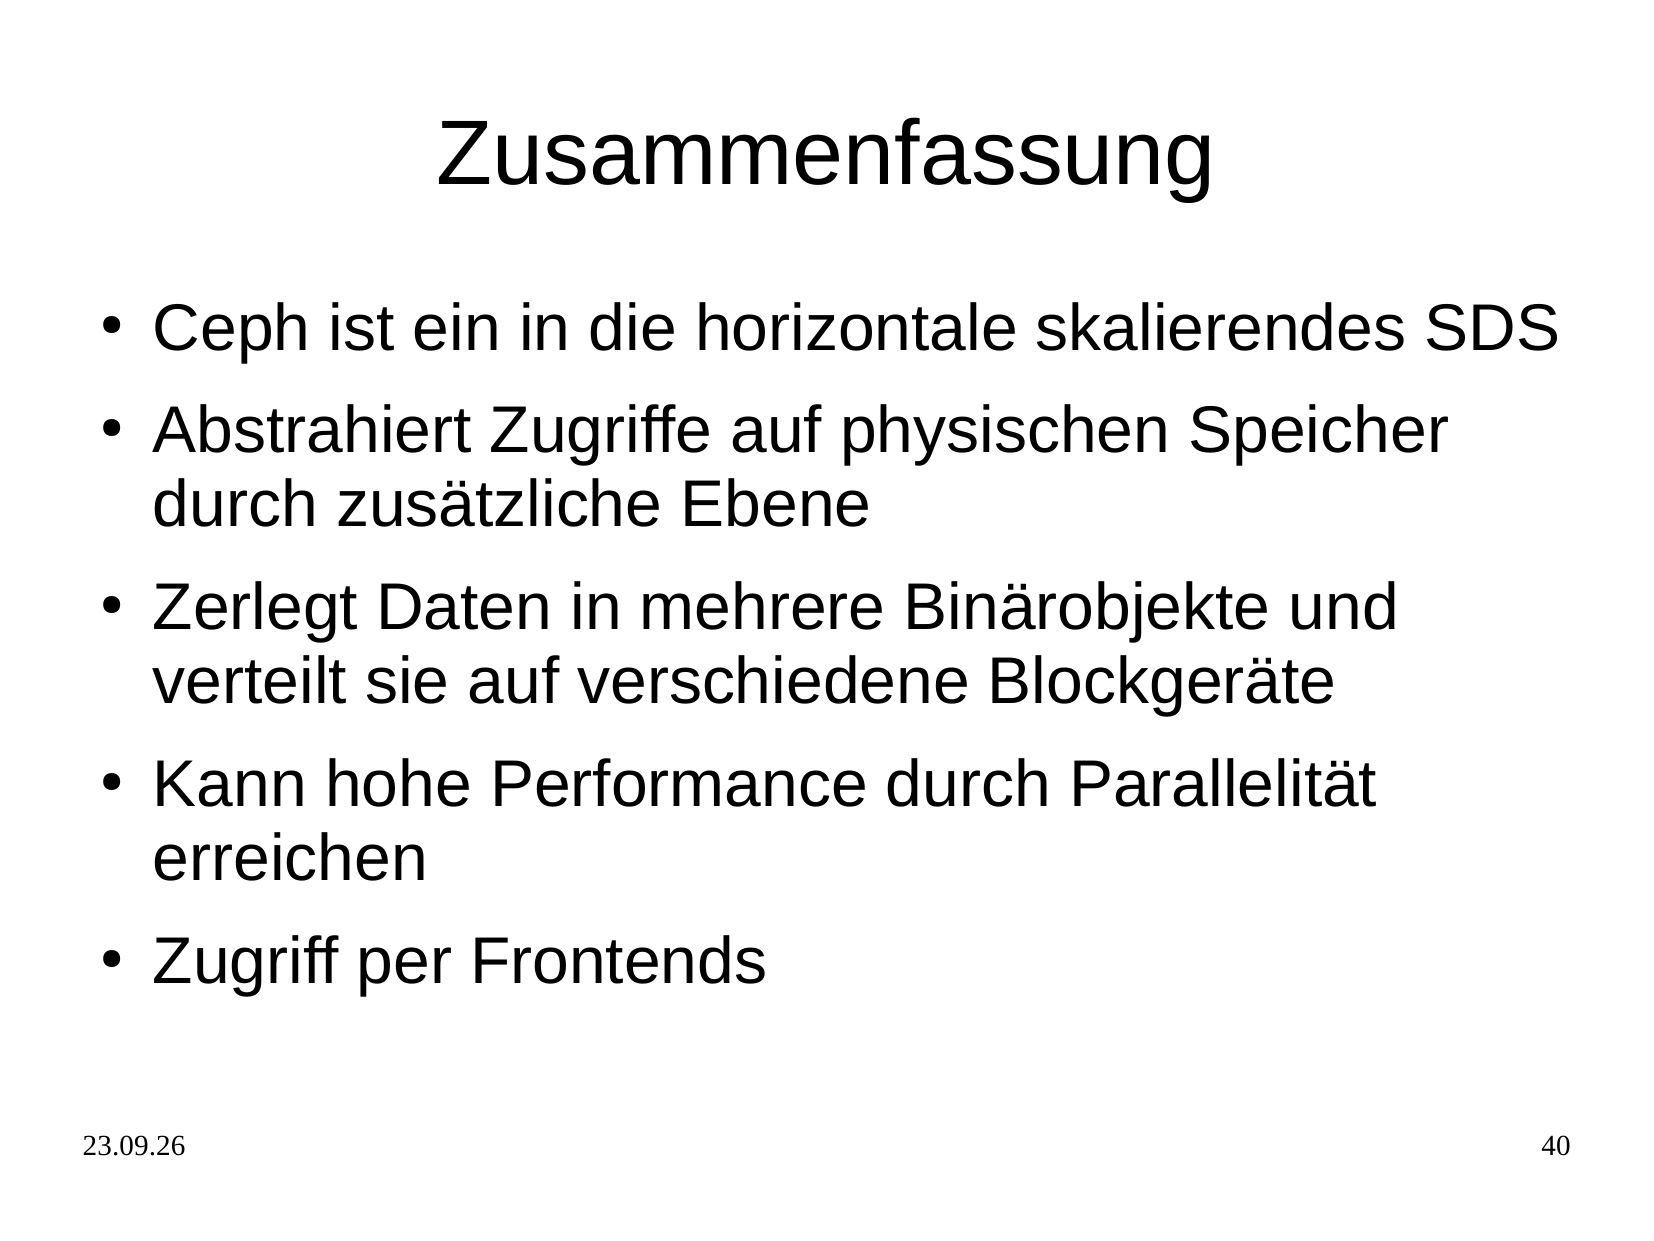

# Zusammenfassung
Ceph ist ein in die horizontale skalierendes SDS
Abstrahiert Zugriffe auf physischen Speicher durch zusätzliche Ebene
Zerlegt Daten in mehrere Binärobjekte und verteilt sie auf verschiedene Blockgeräte
Kann hohe Performance durch Parallelität erreichen
Zugriff per Frontends
40